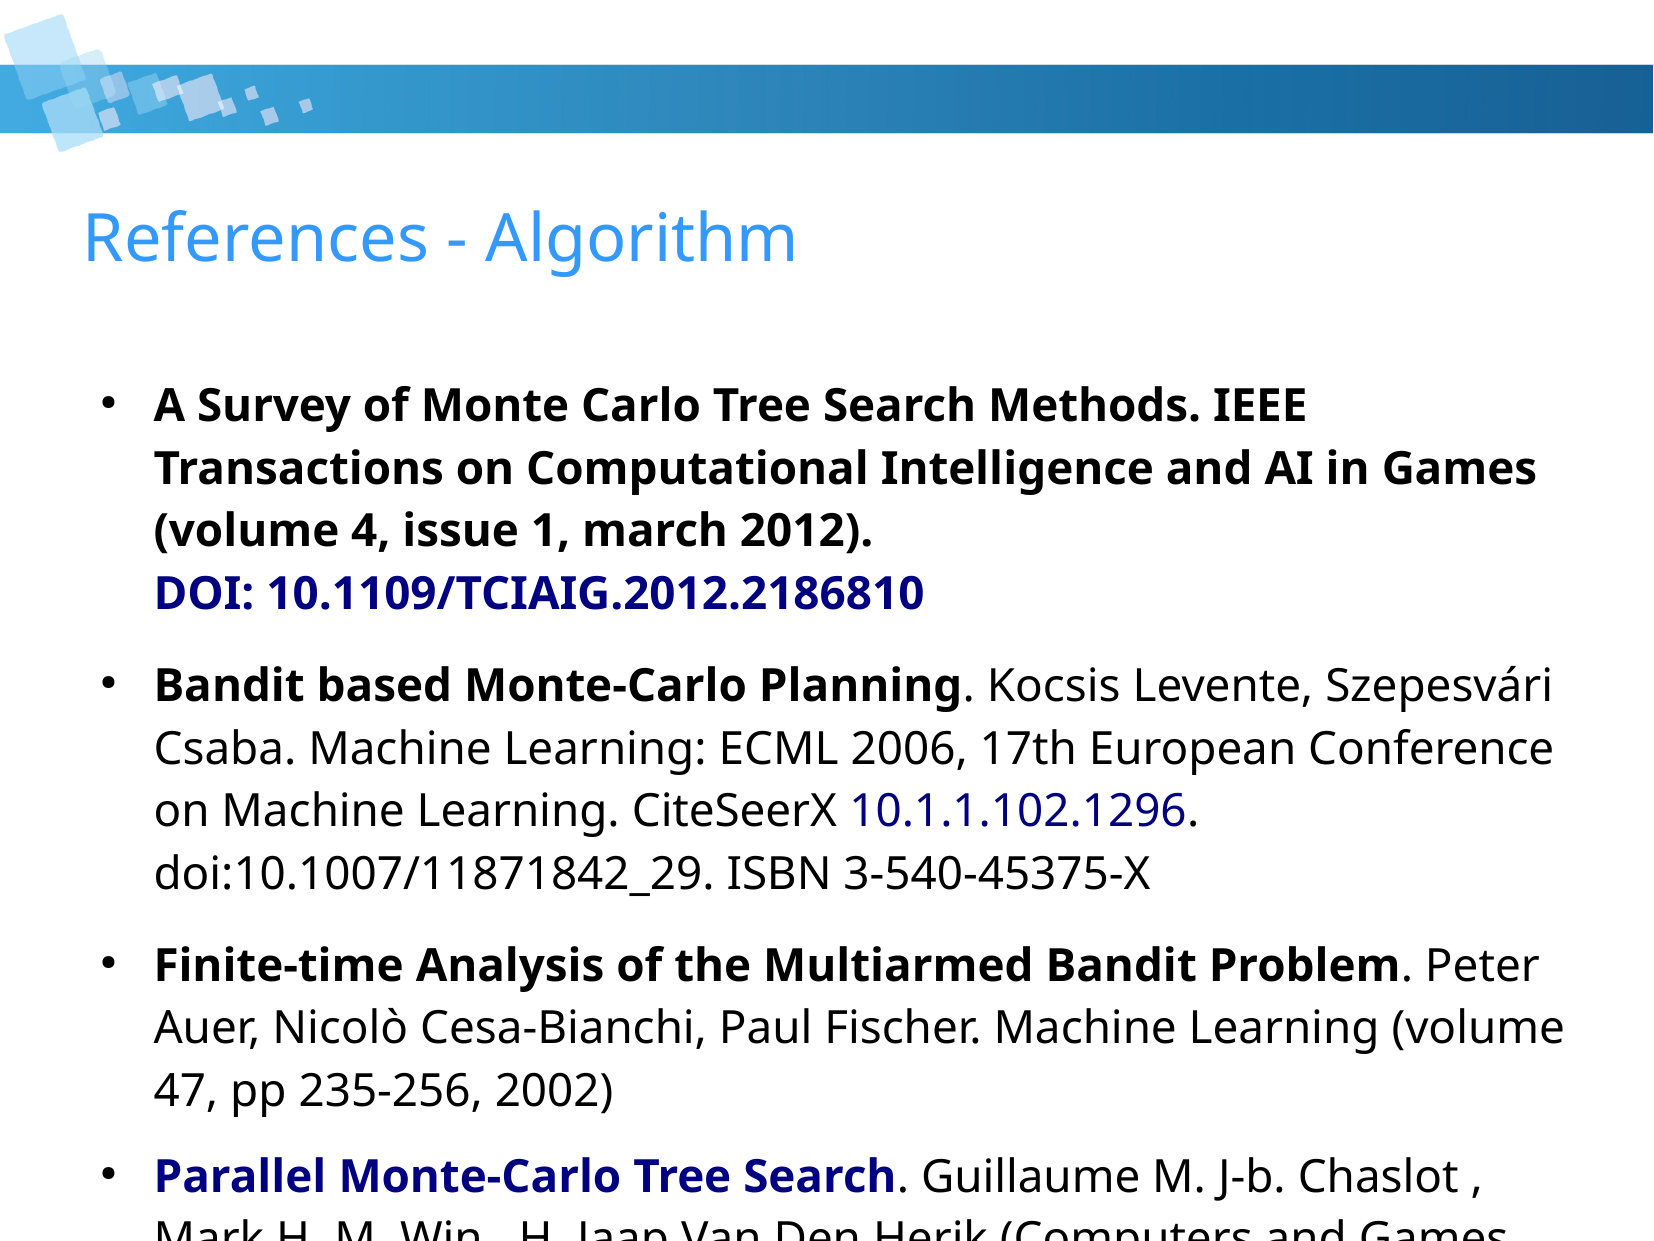

# References - Algorithm
A Survey of Monte Carlo Tree Search Methods. IEEE Transactions on Computational Intelligence and AI in Games (volume 4, issue 1, march 2012). DOI: 10.1109/TCIAIG.2012.2186810
Bandit based Monte-Carlo Planning. Kocsis Levente, Szepesvári Csaba. Machine Learning: ECML 2006, 17th European Conference on Machine Learning. CiteSeerX 10.1.1.102.1296. doi:10.1007/11871842_29. ISBN 3-540-45375-X
Finite-time Analysis of the Multiarmed Bandit Problem. Peter Auer, Nicolò Cesa-Bianchi, Paul Fischer. Machine Learning (volume 47, pp 235-256, 2002)
Parallel Monte-Carlo Tree Search. Guillaume M. J-b. Chaslot , Mark H. M. Win , H. Jaap Van Den Herik (Computers and Games. CG 2008. Lecture Notes in Computer Science, vol 5131).